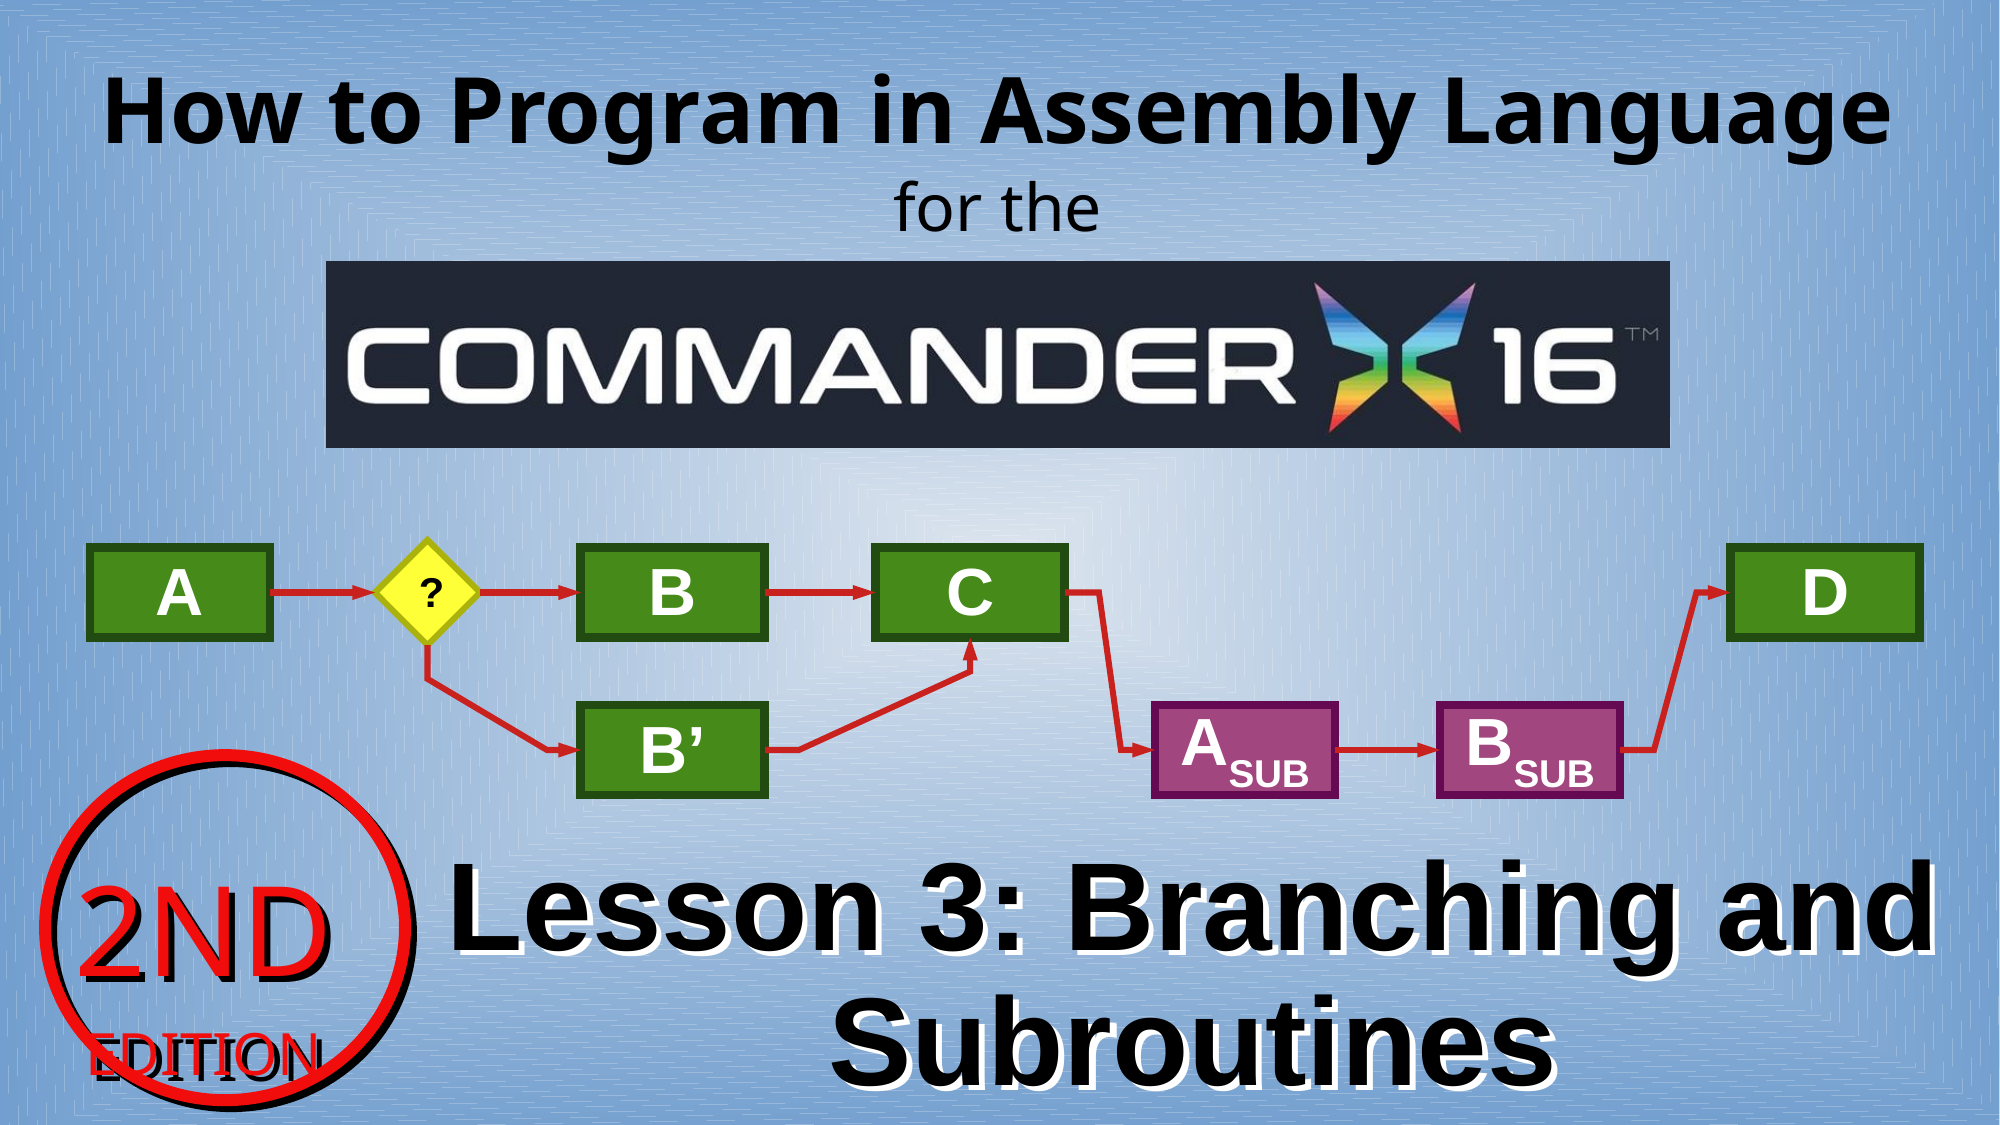

# How to Program in Assembly Language for the
?
A
B
C
C
D
B’
ASUB
BSUB
2ND
EDITION
Lesson 3: Branching and Subroutines
Lesson 3: Branching and Subroutines
2ND
EDITION
Lesson 3: Branching and Subroutines